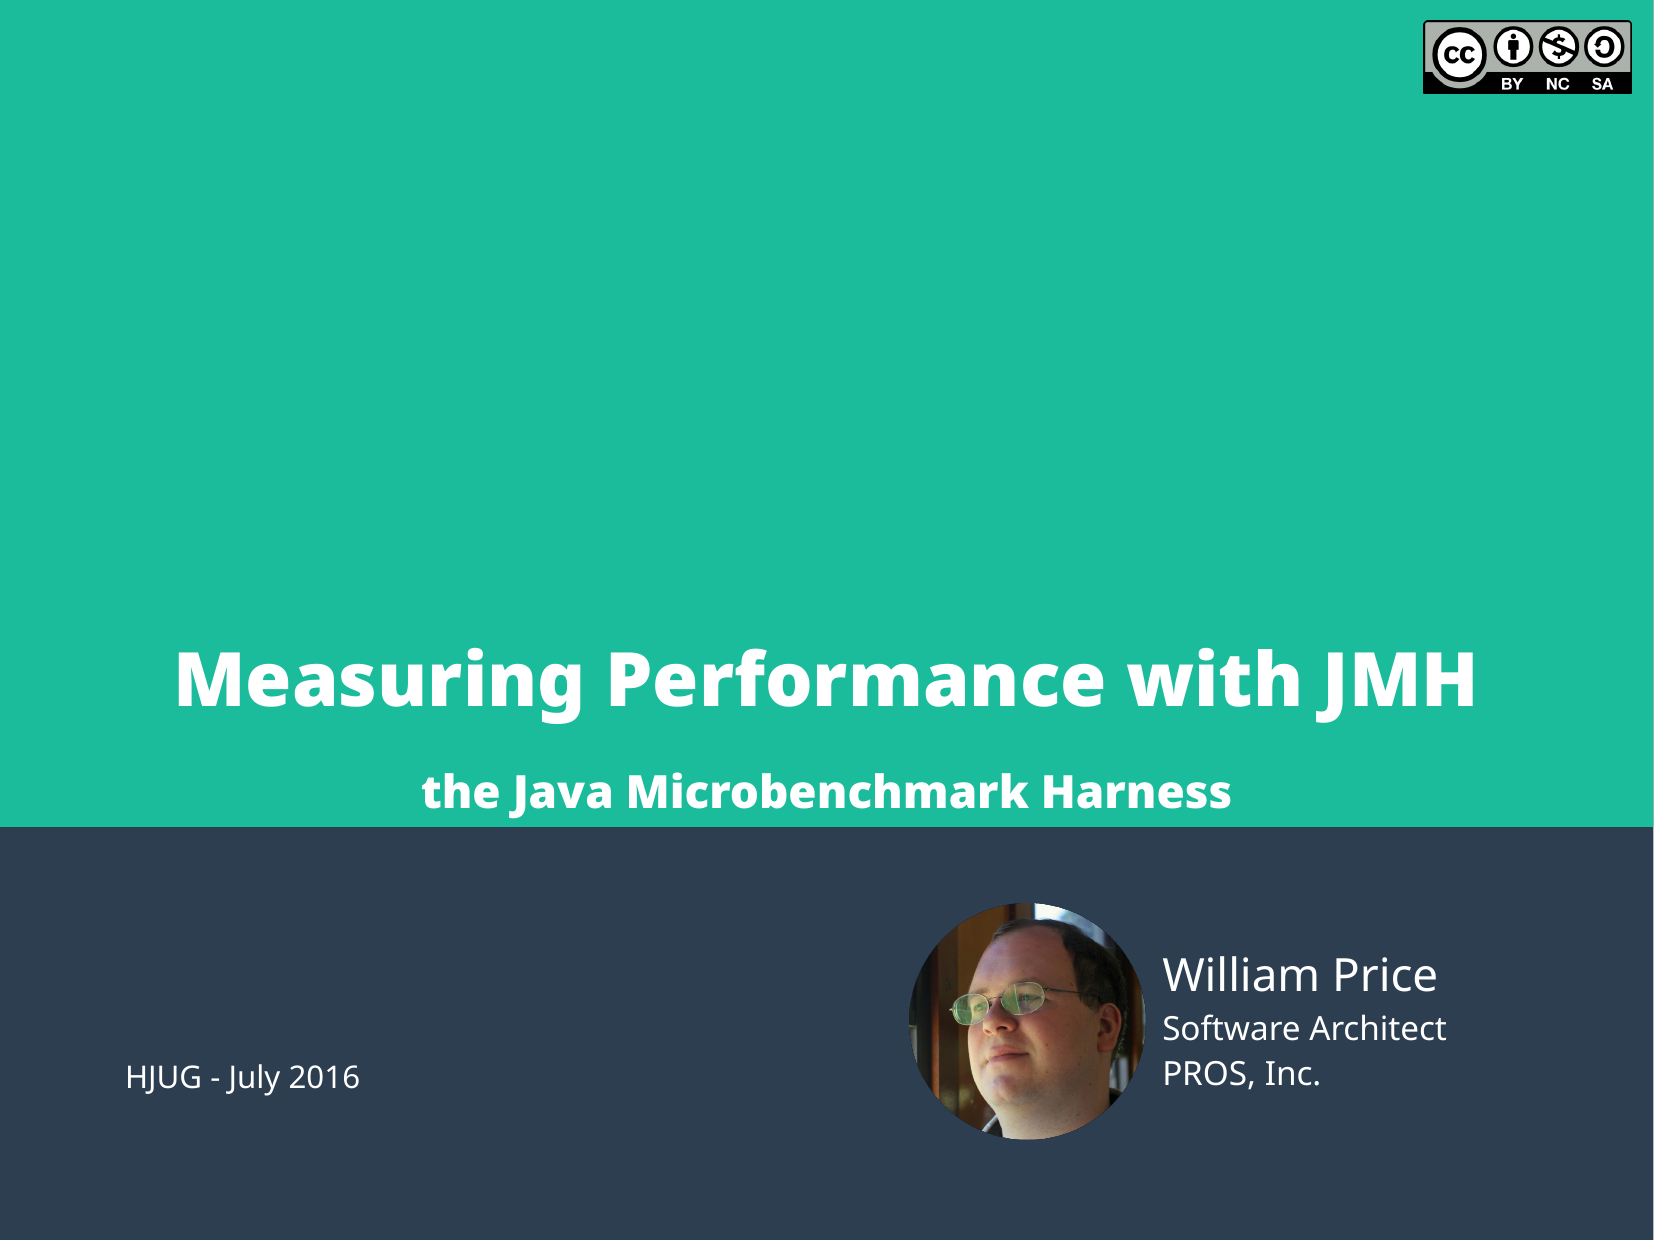

# Measuring Performance with JMH the Java Microbenchmark Harness
William Price
Software Architect
PROS, Inc.
HJUG - July 2016